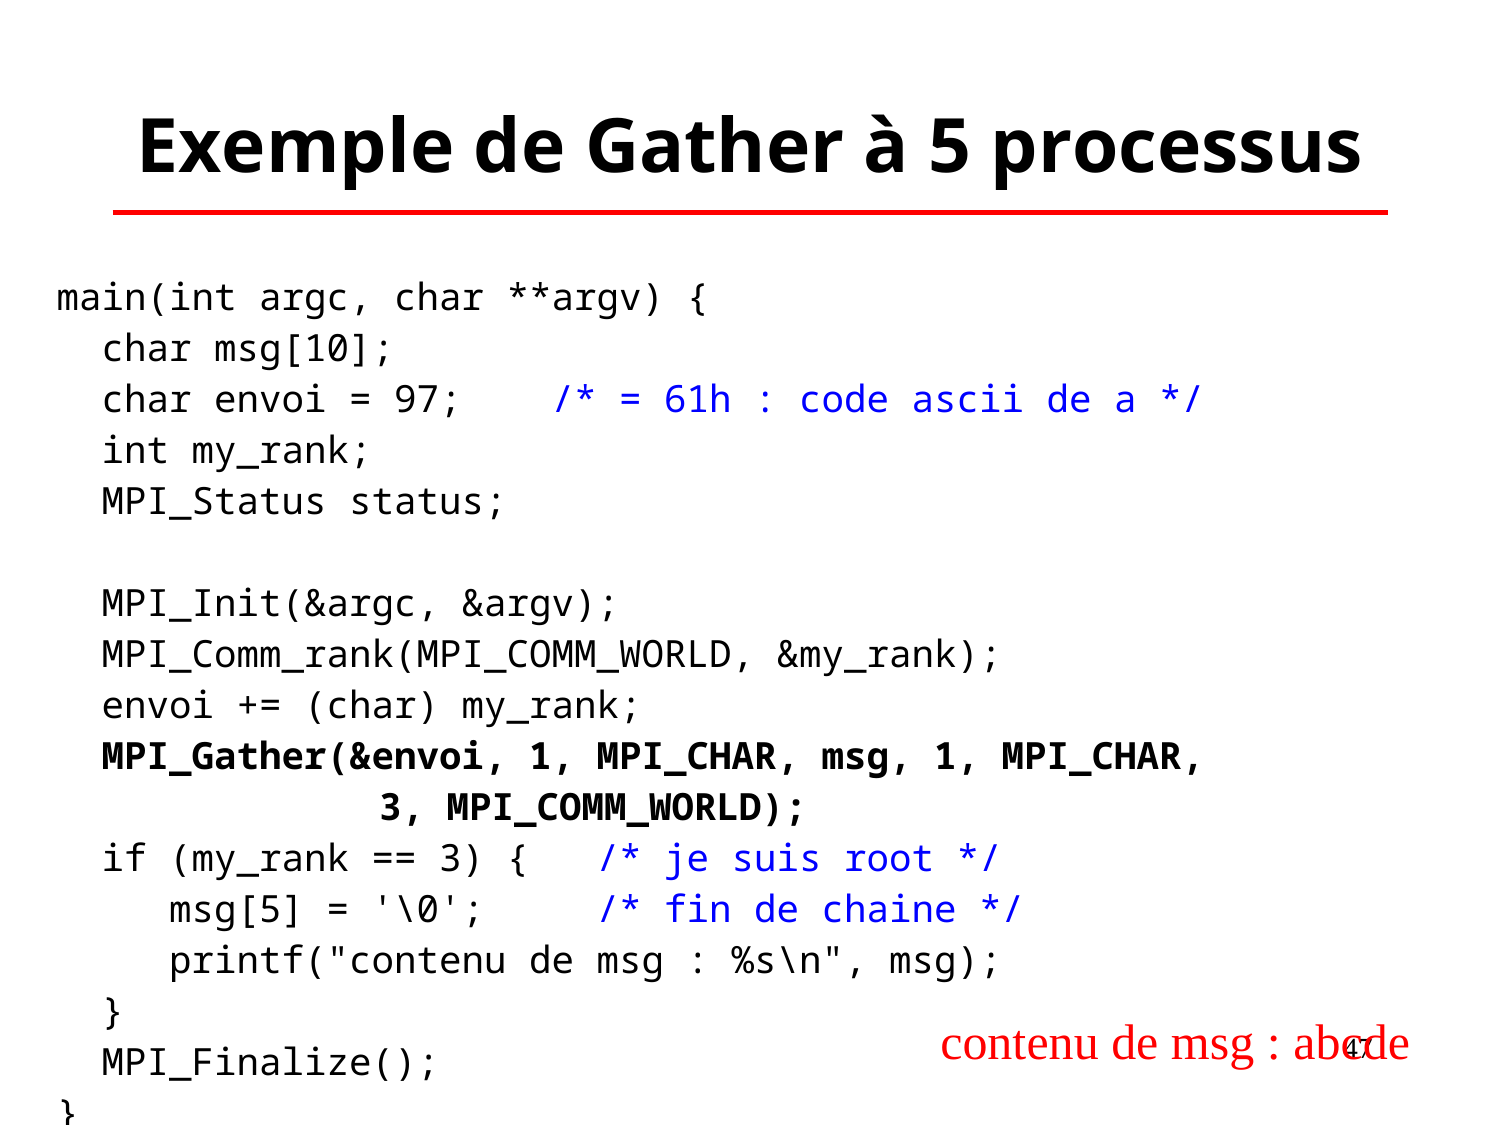

# Exemple de Gather à 5 processus
main(int argc, char **argv) {
 char msg[10];
 char envoi = 97; /* = 61h : code ascii de a */
 int my_rank;
 MPI_Status status;
 MPI_Init(&argc, &argv);
 MPI_Comm_rank(MPI_COMM_WORLD, &my_rank);
 envoi += (char) my_rank;
 MPI_Gather(&envoi, 1, MPI_CHAR, msg, 1, MPI_CHAR,
		 3, MPI_COMM_WORLD);
 if (my_rank == 3) { /* je suis root */
 msg[5] = '\0'; /* fin de chaine */
 printf("contenu de msg : %s\n", msg);
 }
 MPI_Finalize();
}
contenu de msg : abcde
47